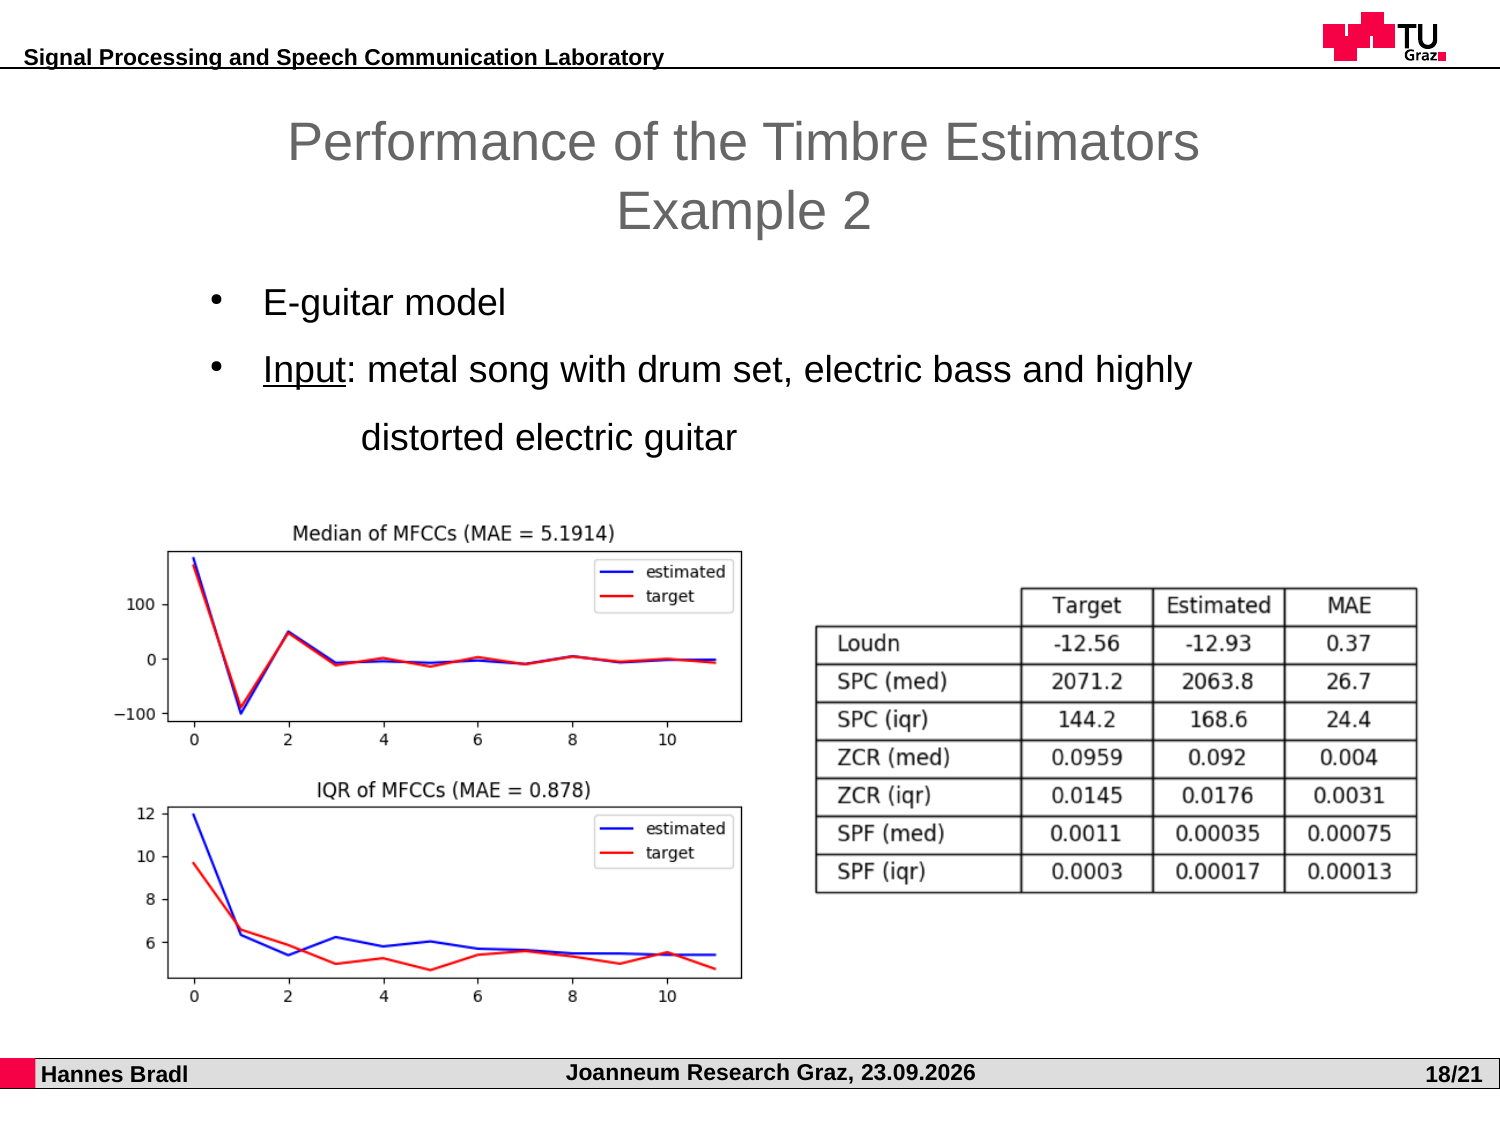

# Performance of the Timbre Estimators
Example 2
E-guitar model
Input: metal song with drum set, electric bass and highly 	 distorted electric guitar